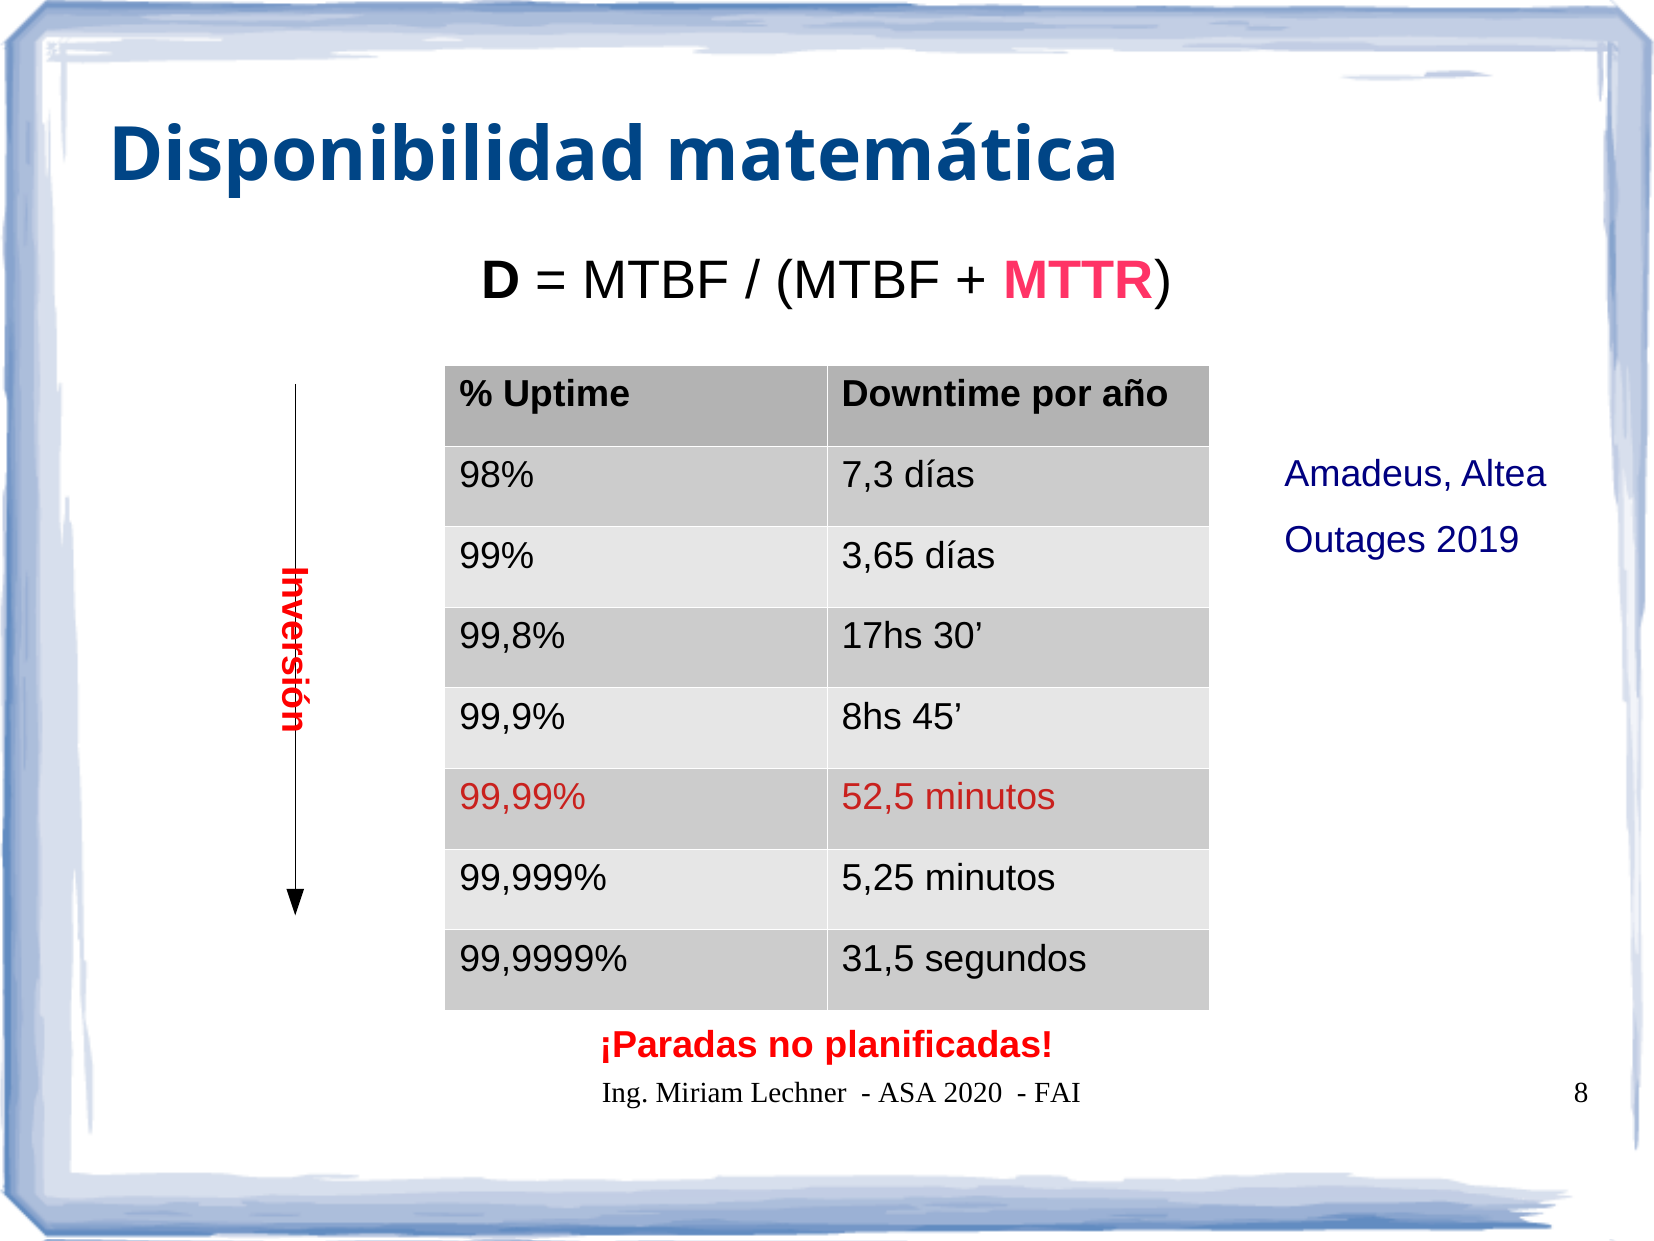

Disponibilidad matemática
D = MTBF / (MTBF + MTTR)
| % Uptime | Downtime por año |
| --- | --- |
| 98% | 7,3 días |
| 99% | 3,65 días |
| 99,8% | 17hs 30’ |
| 99,9% | 8hs 45’ |
| 99,99% | 52,5 minutos |
| 99,999% | 5,25 minutos |
| 99,9999% | 31,5 segundos |
Inversión
Amadeus, Altea
Outages 2019
¡Paradas no planificadas!
Ing. Miriam Lechner - ASA 2020 - FAI
8